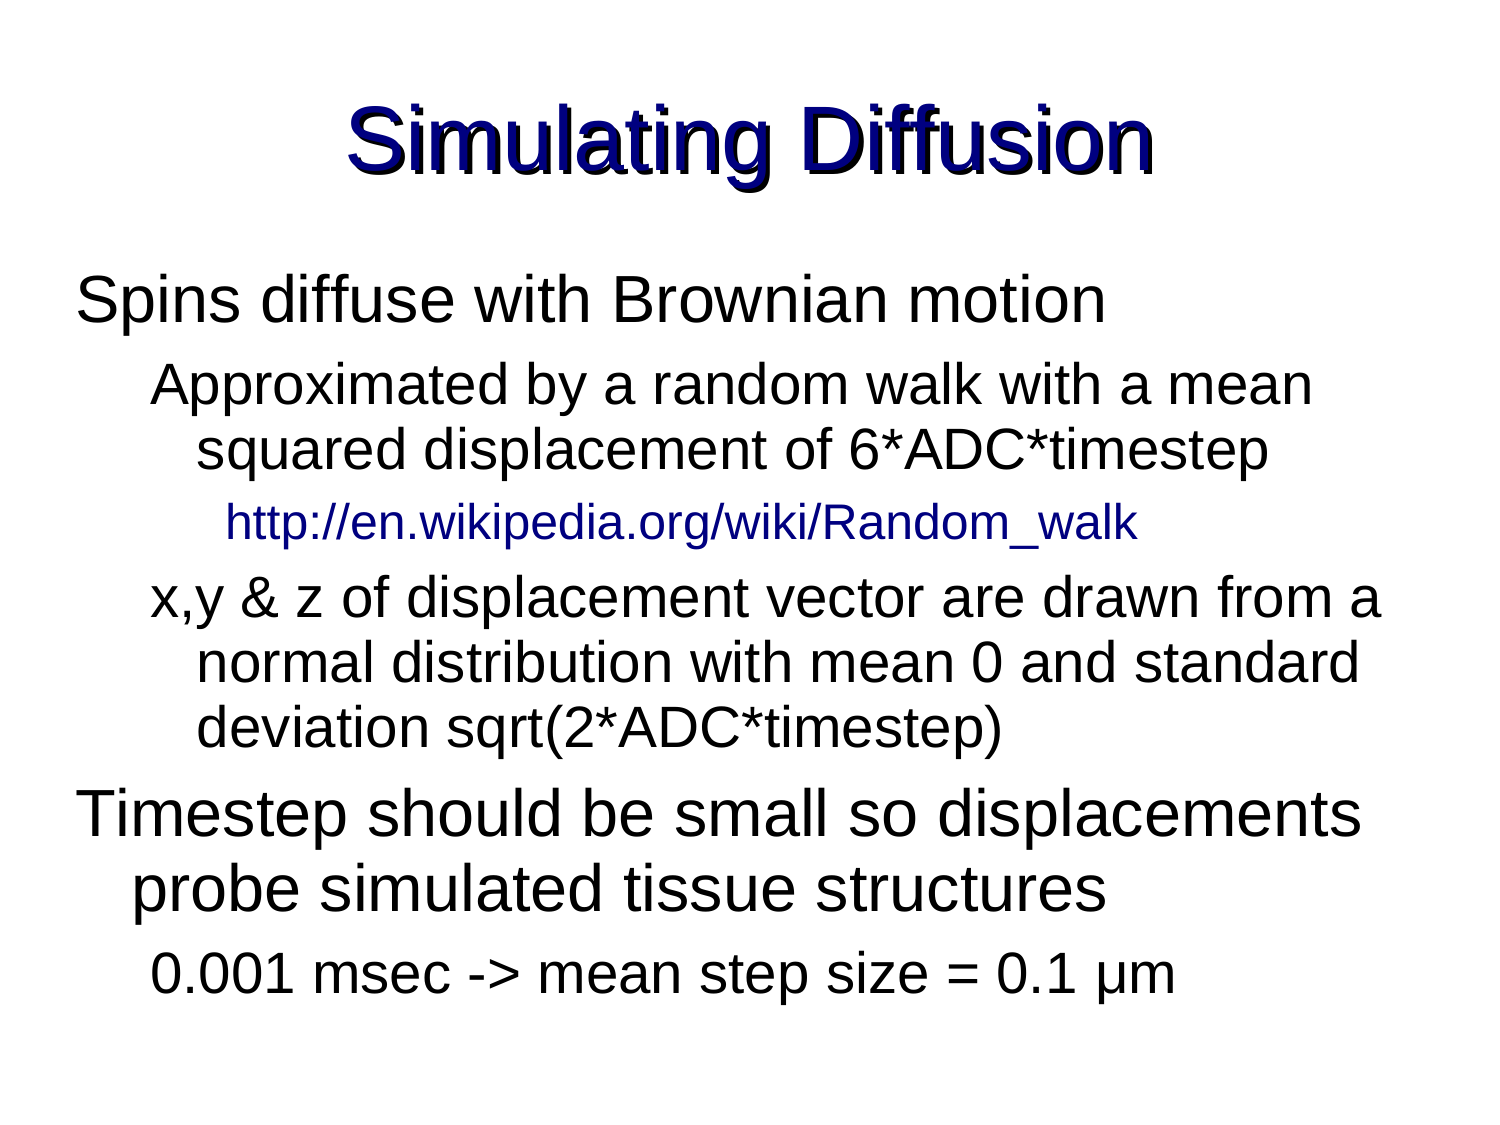

# Simulating Diffusion
Spins diffuse with Brownian motion
Approximated by a random walk with a mean squared displacement of 6*ADC*timestep
http://en.wikipedia.org/wiki/Random_walk
x,y & z of displacement vector are drawn from a normal distribution with mean 0 and standard deviation sqrt(2*ADC*timestep)
Timestep should be small so displacements probe simulated tissue structures
0.001 msec -> mean step size = 0.1 μm